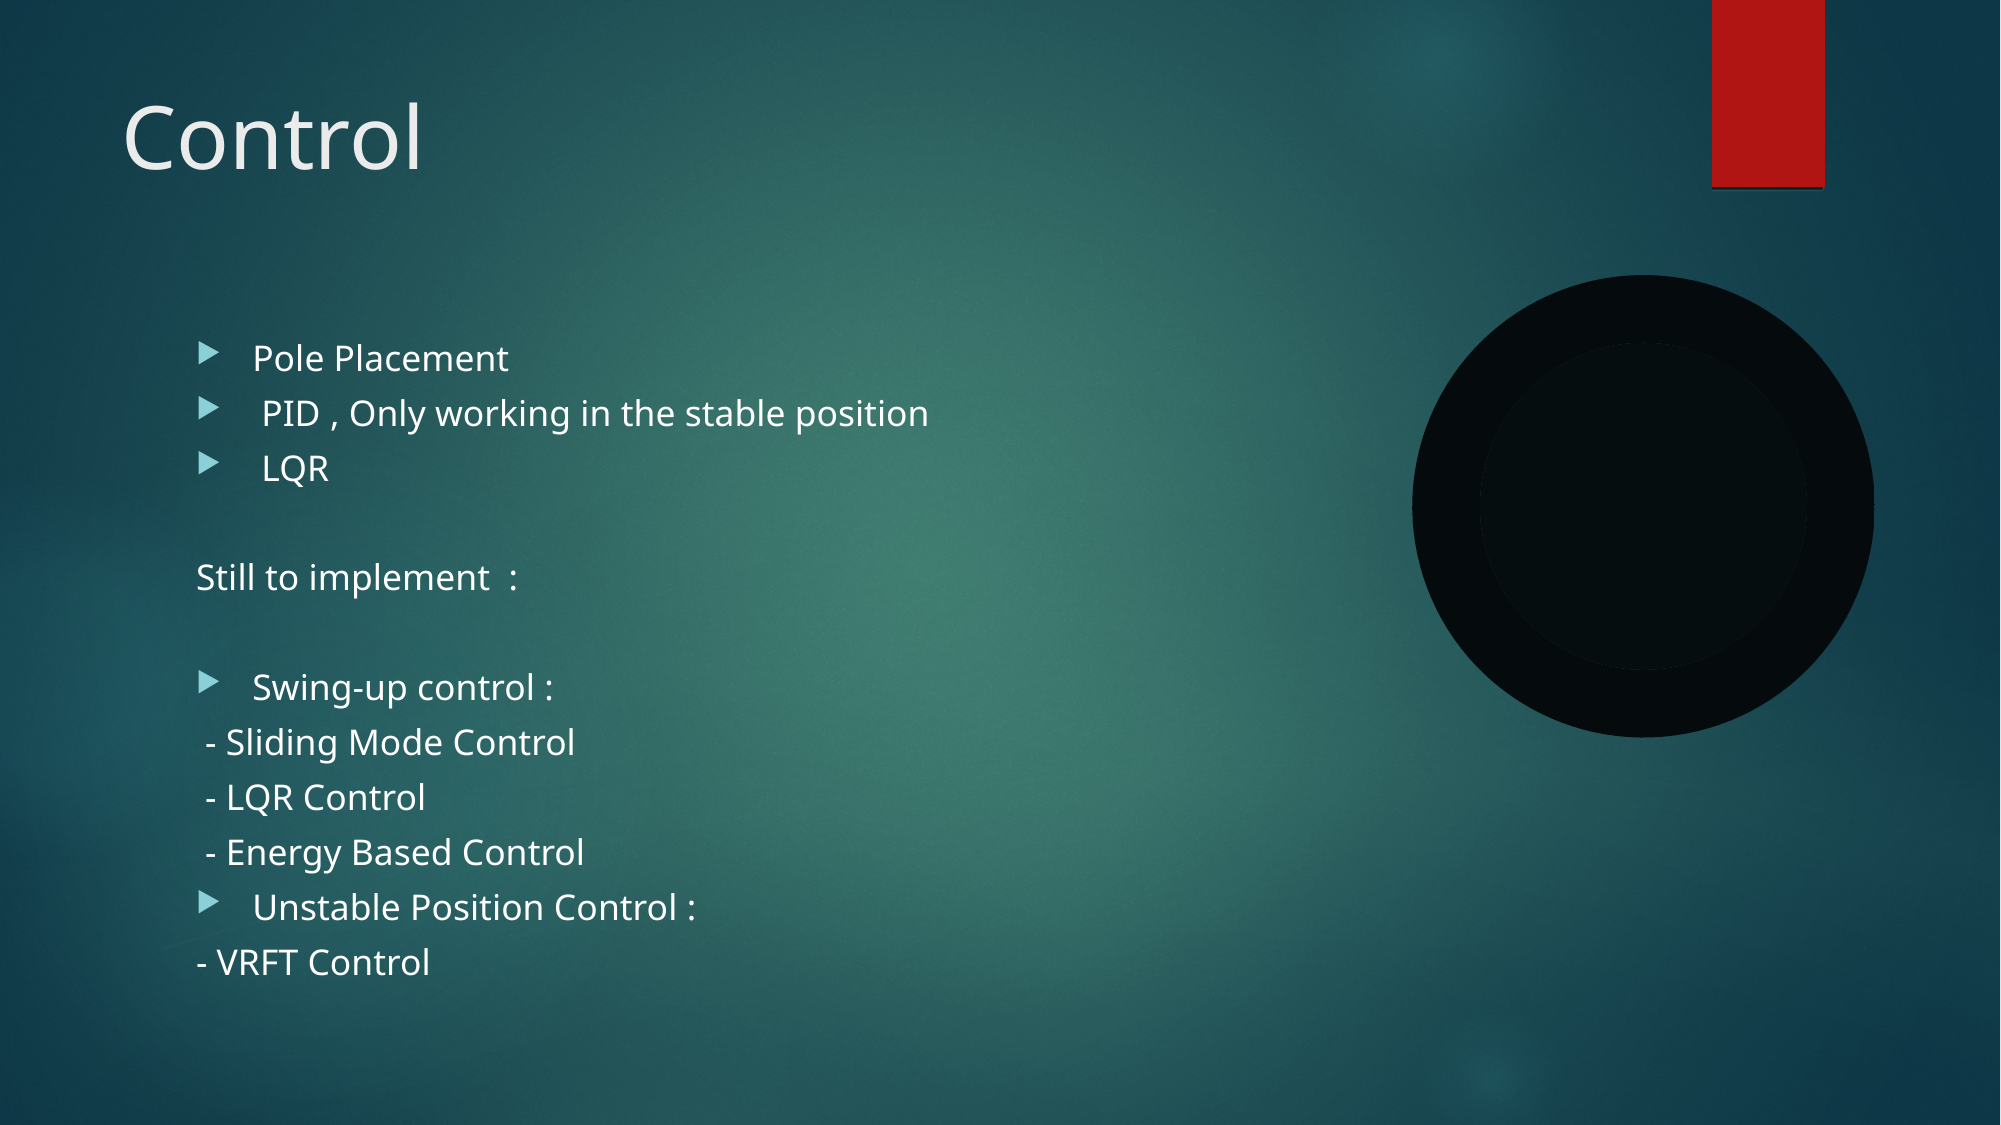

# Control
Pole Placement
 PID , Only working in the stable position
 LQR
Still to implement :
Swing-up control :
 - Sliding Mode Control
 - LQR Control
 - Energy Based Control
Unstable Position Control :
- VRFT Control